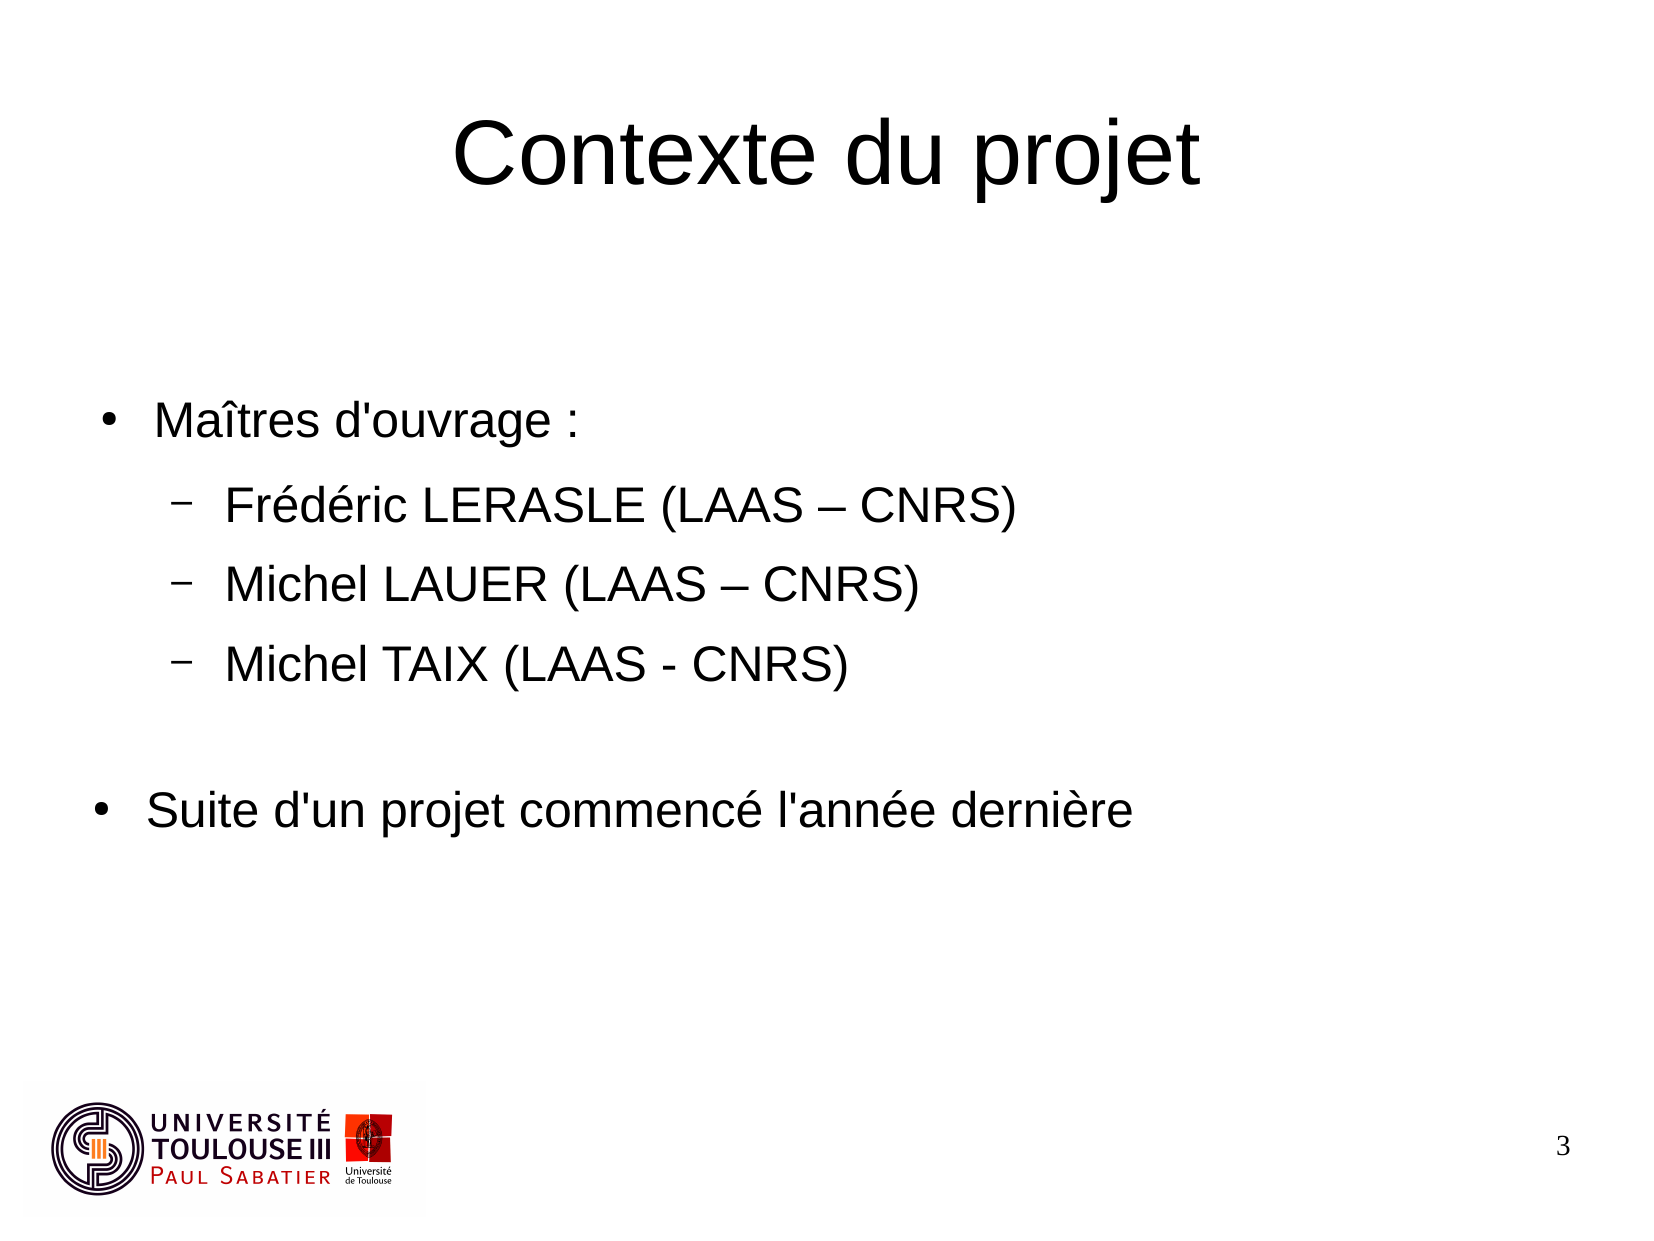

# Contexte du projet
Maîtres d'ouvrage :
Frédéric LERASLE (LAAS – CNRS)
Michel LAUER (LAAS – CNRS)
Michel TAIX (LAAS - CNRS)
Suite d'un projet commencé l'année dernière
3